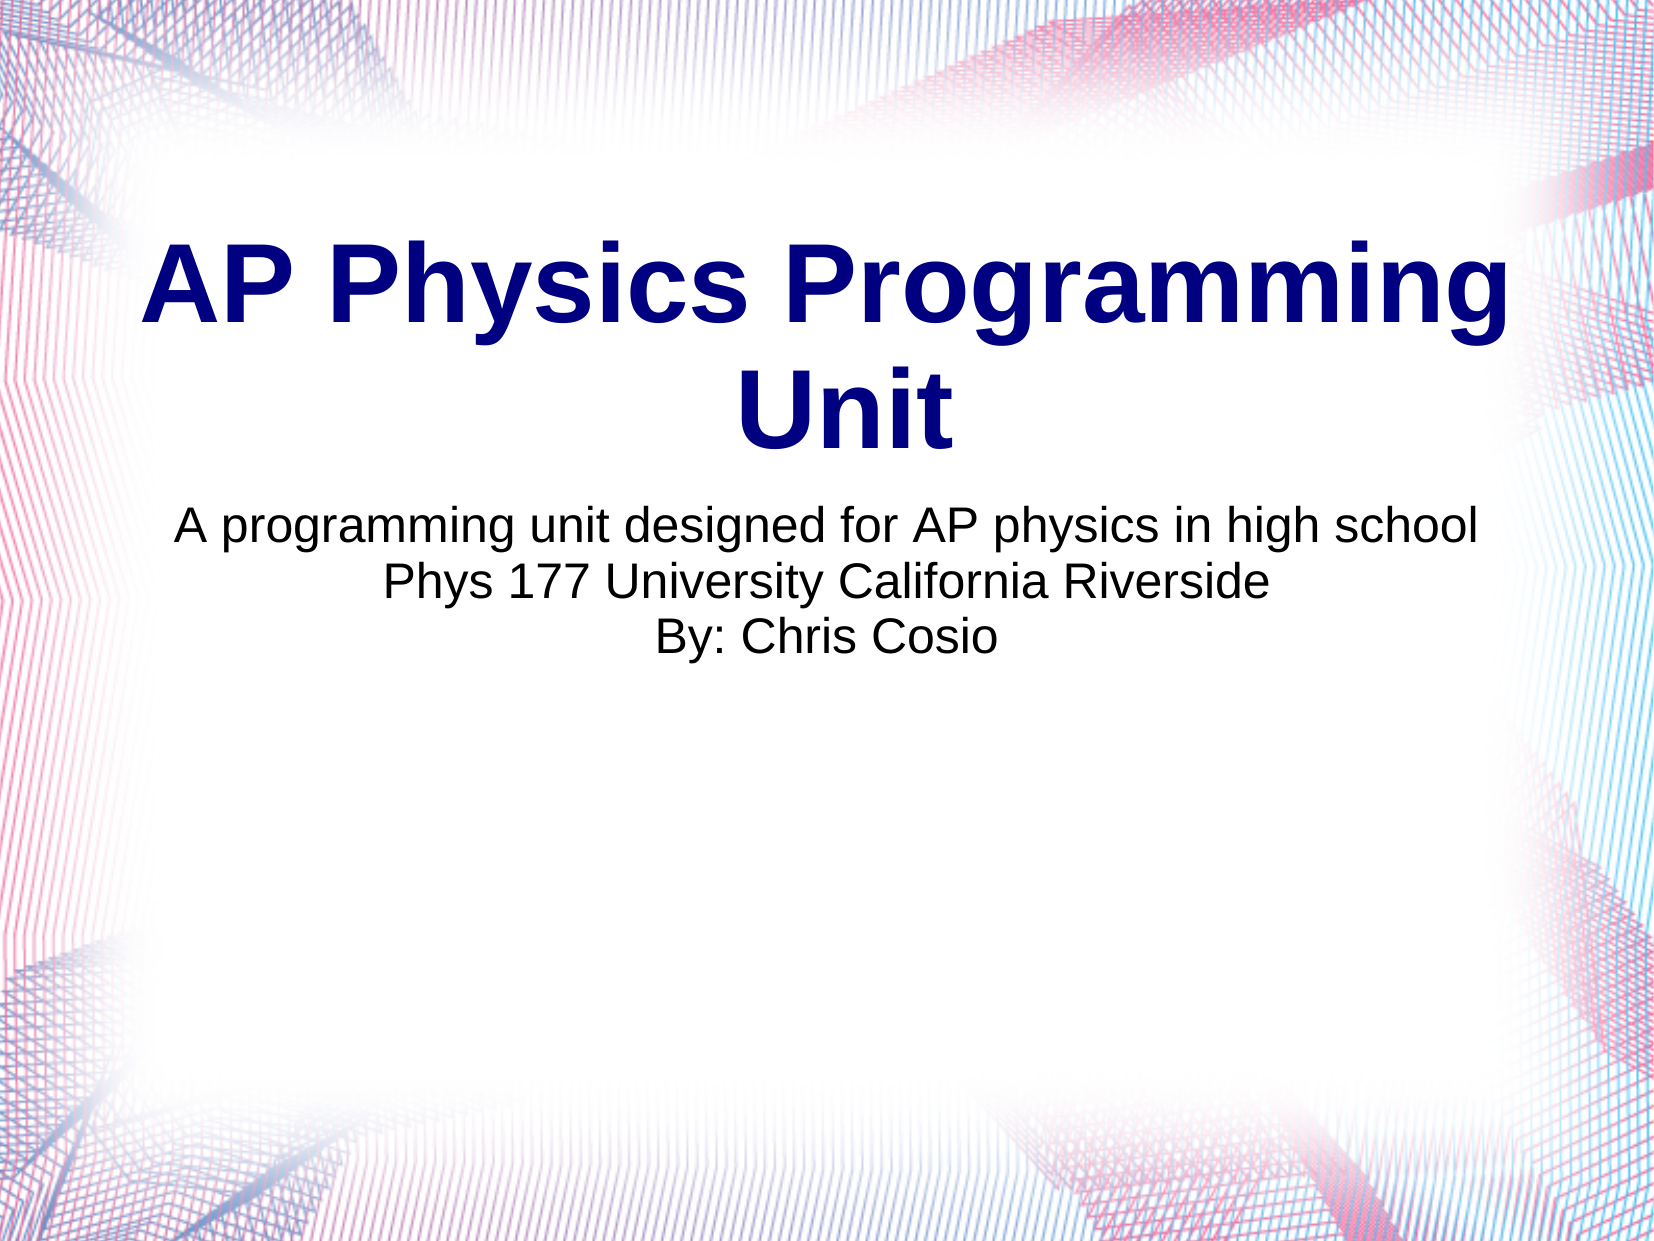

A programming unit designed for AP physics in high school
Phys 177 University California Riverside
By: Chris Cosio
# AP Physics Programming Unit